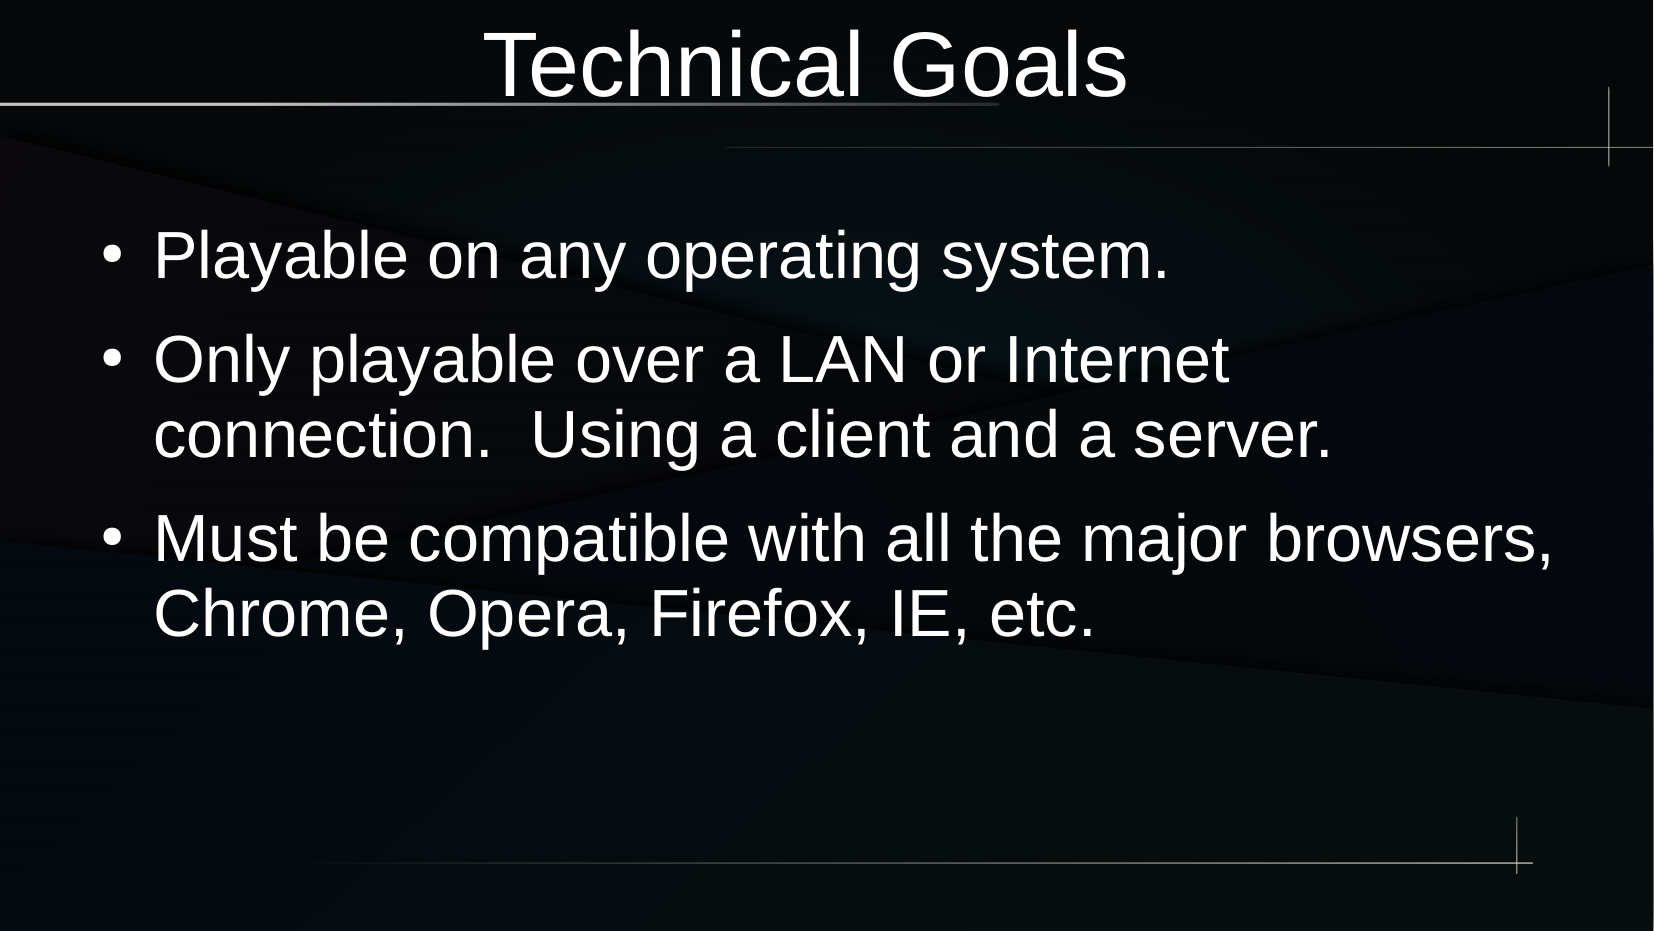

# Technical Goals
Playable on any operating system.
Only playable over a LAN or Internet connection. Using a client and a server.
Must be compatible with all the major browsers, Chrome, Opera, Firefox, IE, etc.